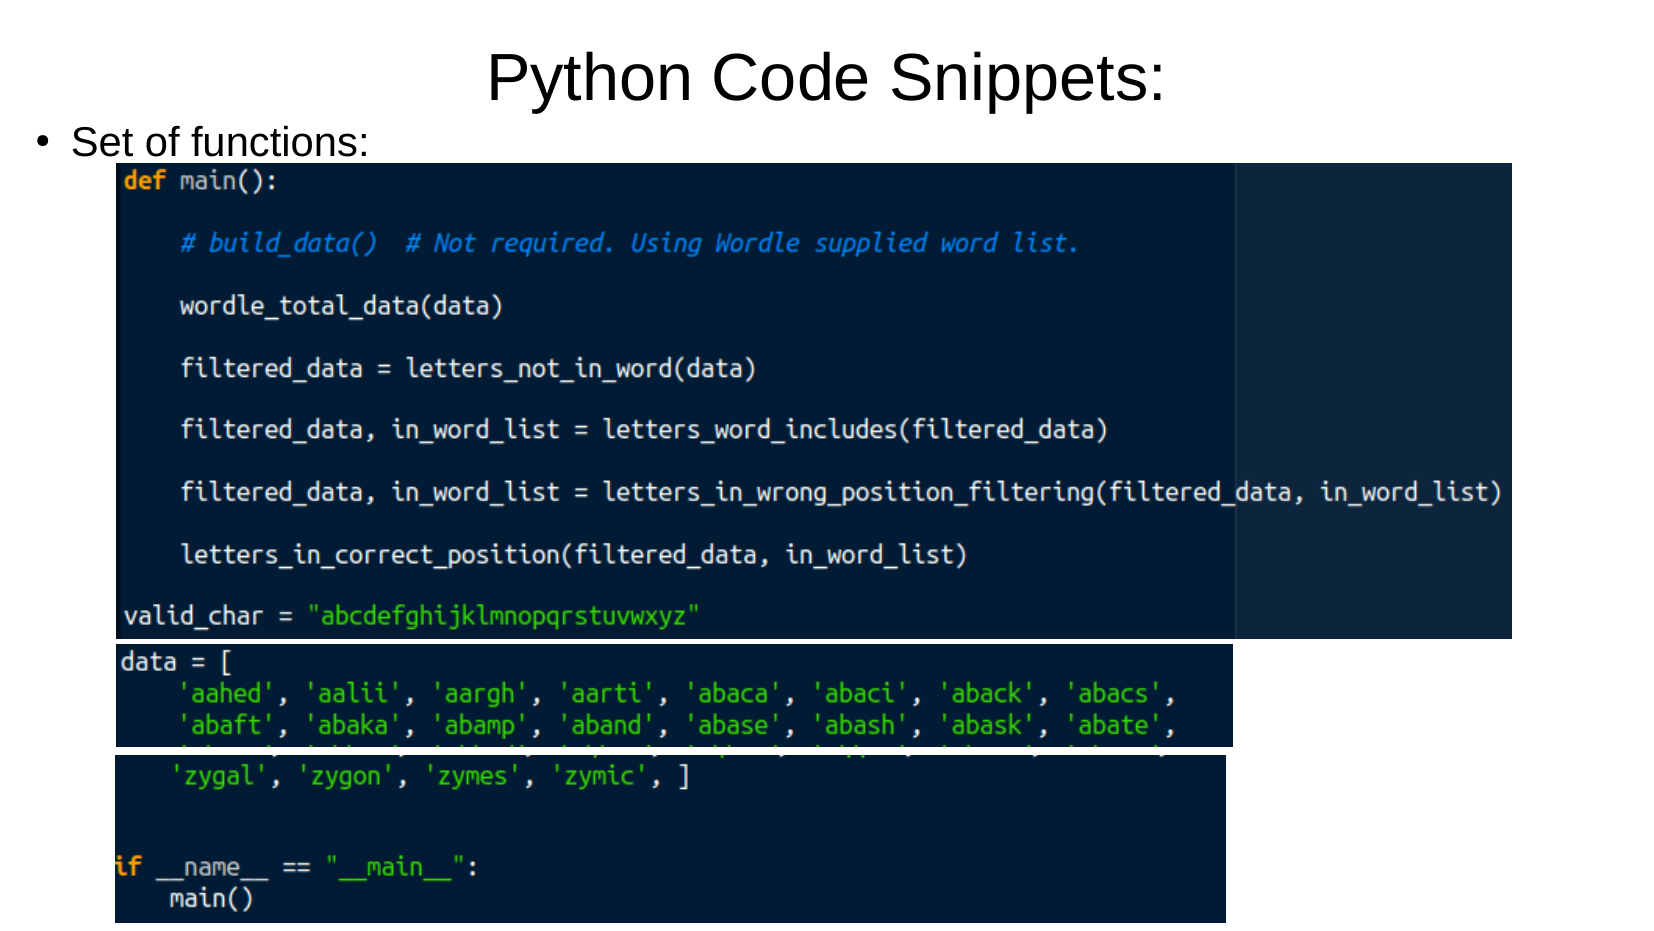

# Python Code Snippets:
Set of functions: